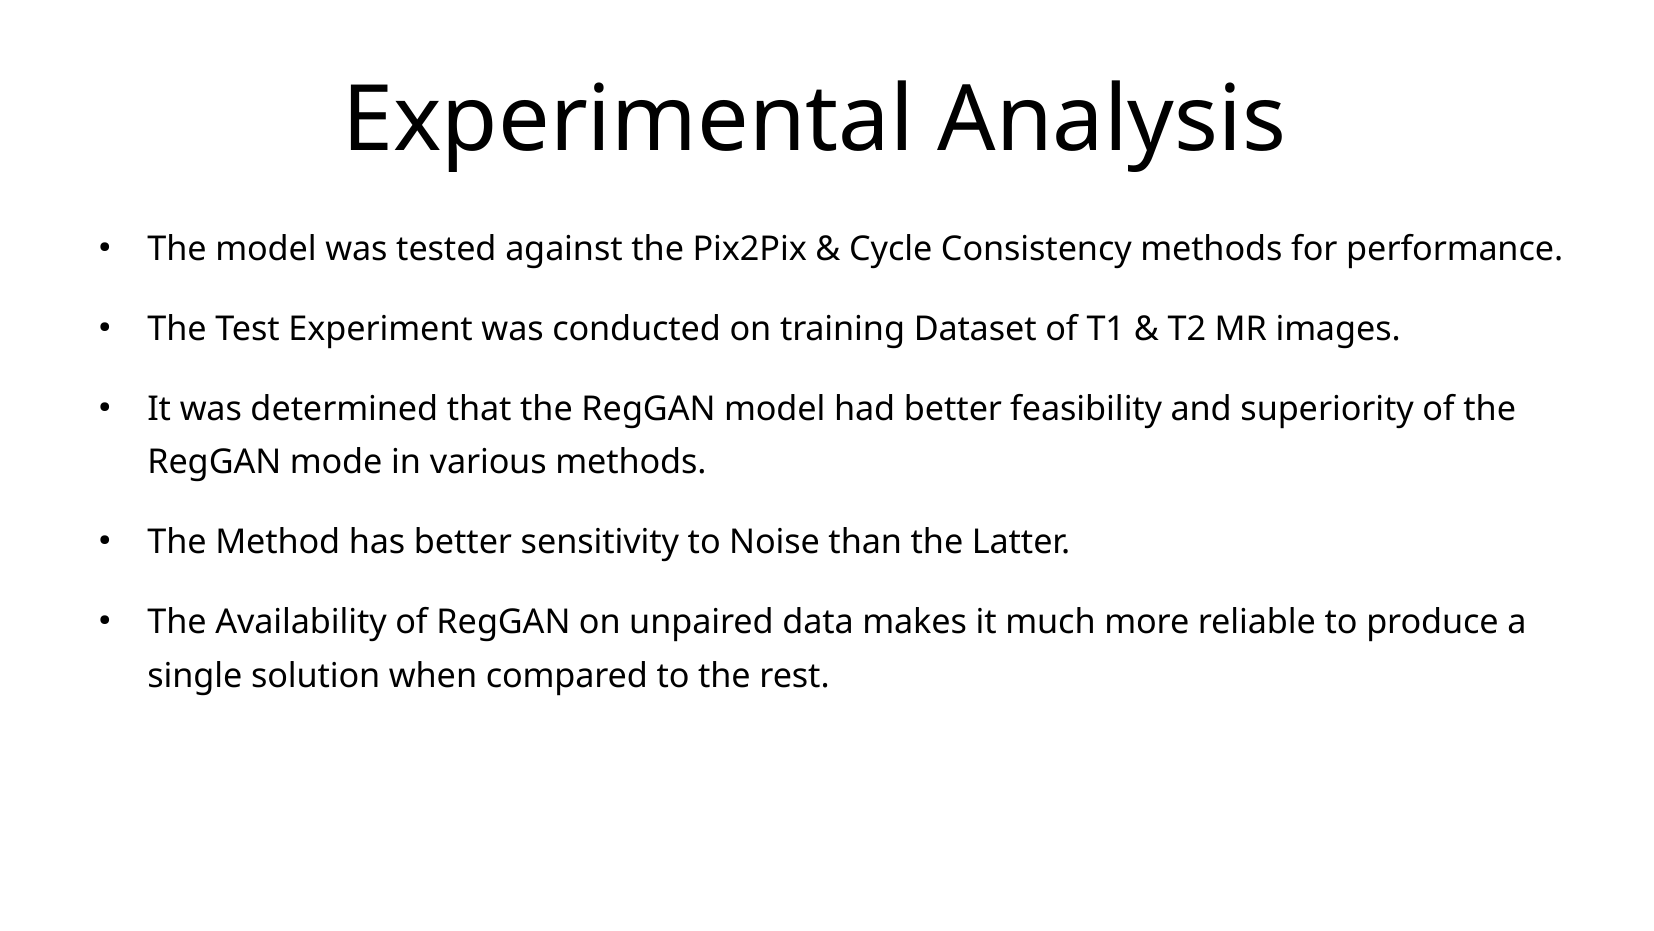

# Experimental Analysis
The model was tested against the Pix2Pix & Cycle Consistency methods for performance.
The Test Experiment was conducted on training Dataset of T1 & T2 MR images.
It was determined that the RegGAN model had better feasibility and superiority of the RegGAN mode in various methods.
The Method has better sensitivity to Noise than the Latter.
The Availability of RegGAN on unpaired data makes it much more reliable to produce a single solution when compared to the rest.